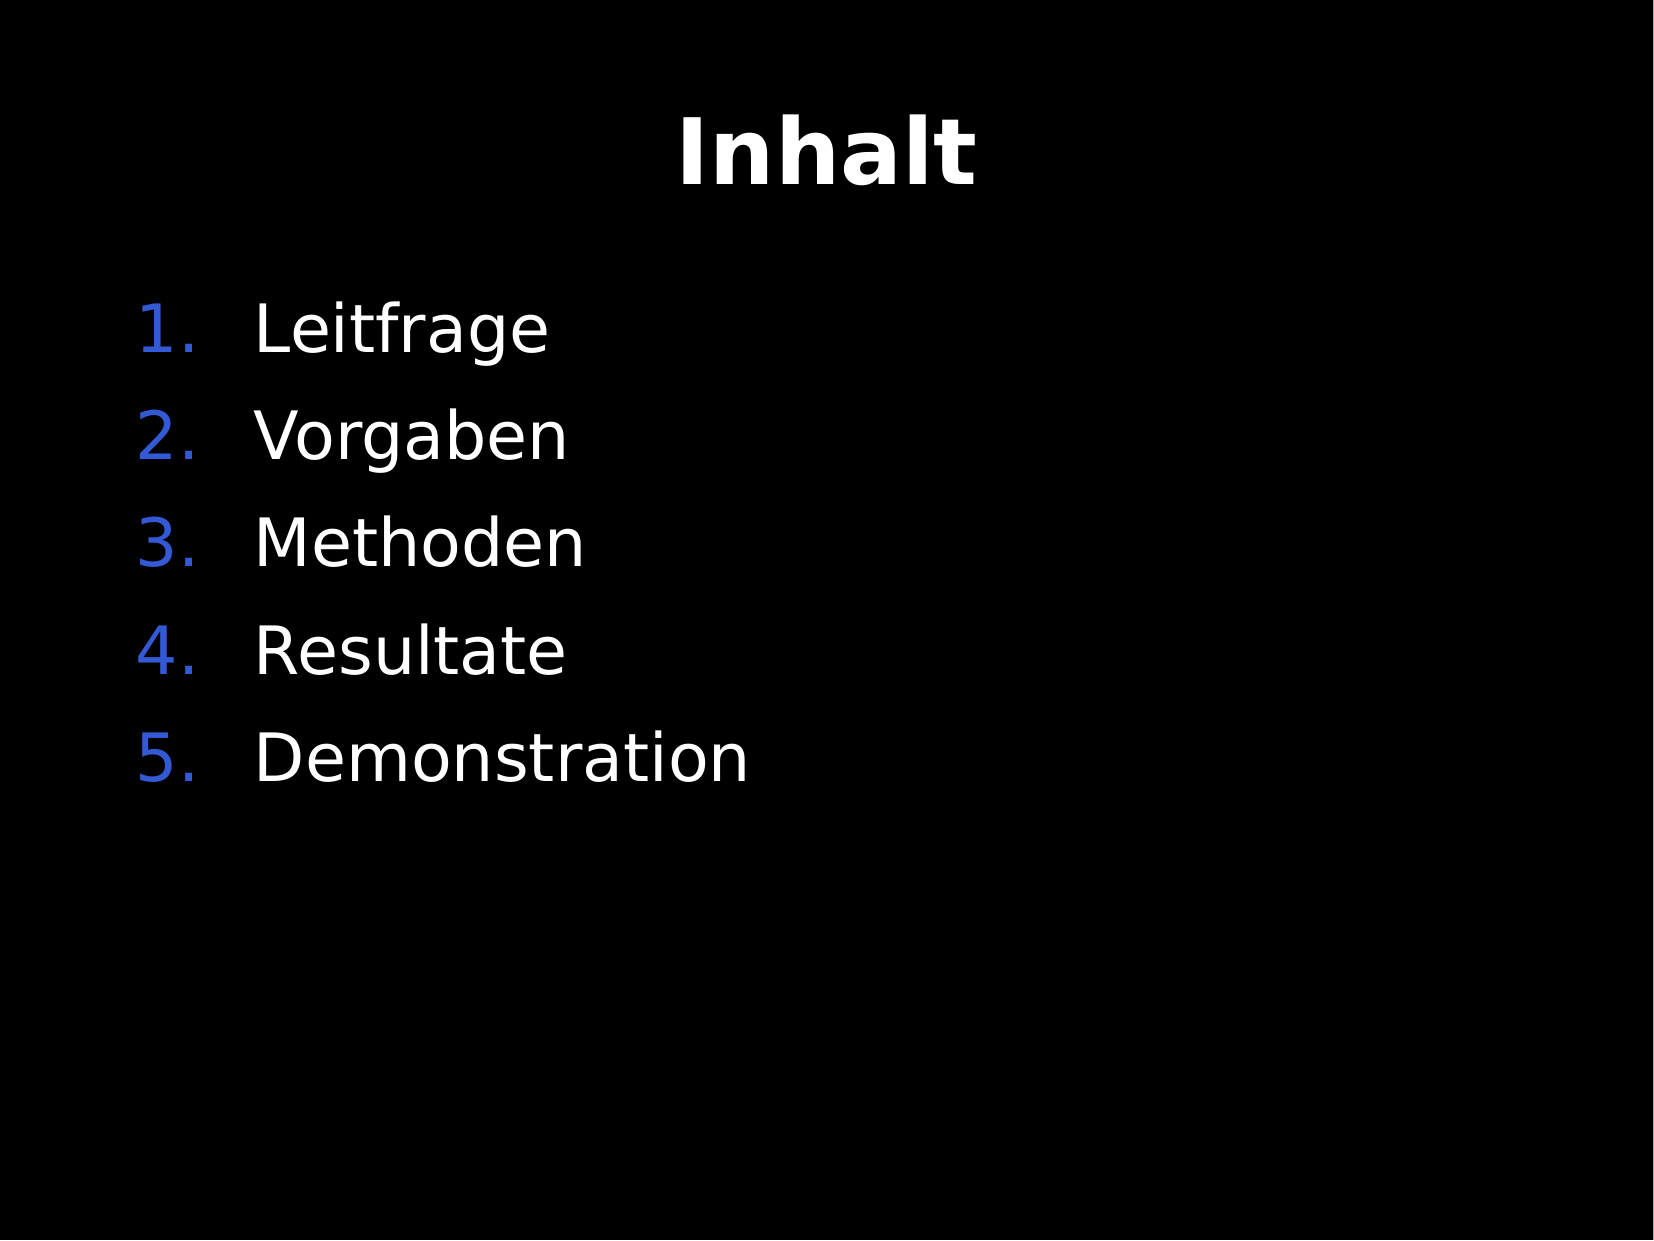

# Inhalt
Leitfrage
Vorgaben
Methoden
Resultate
Demonstration